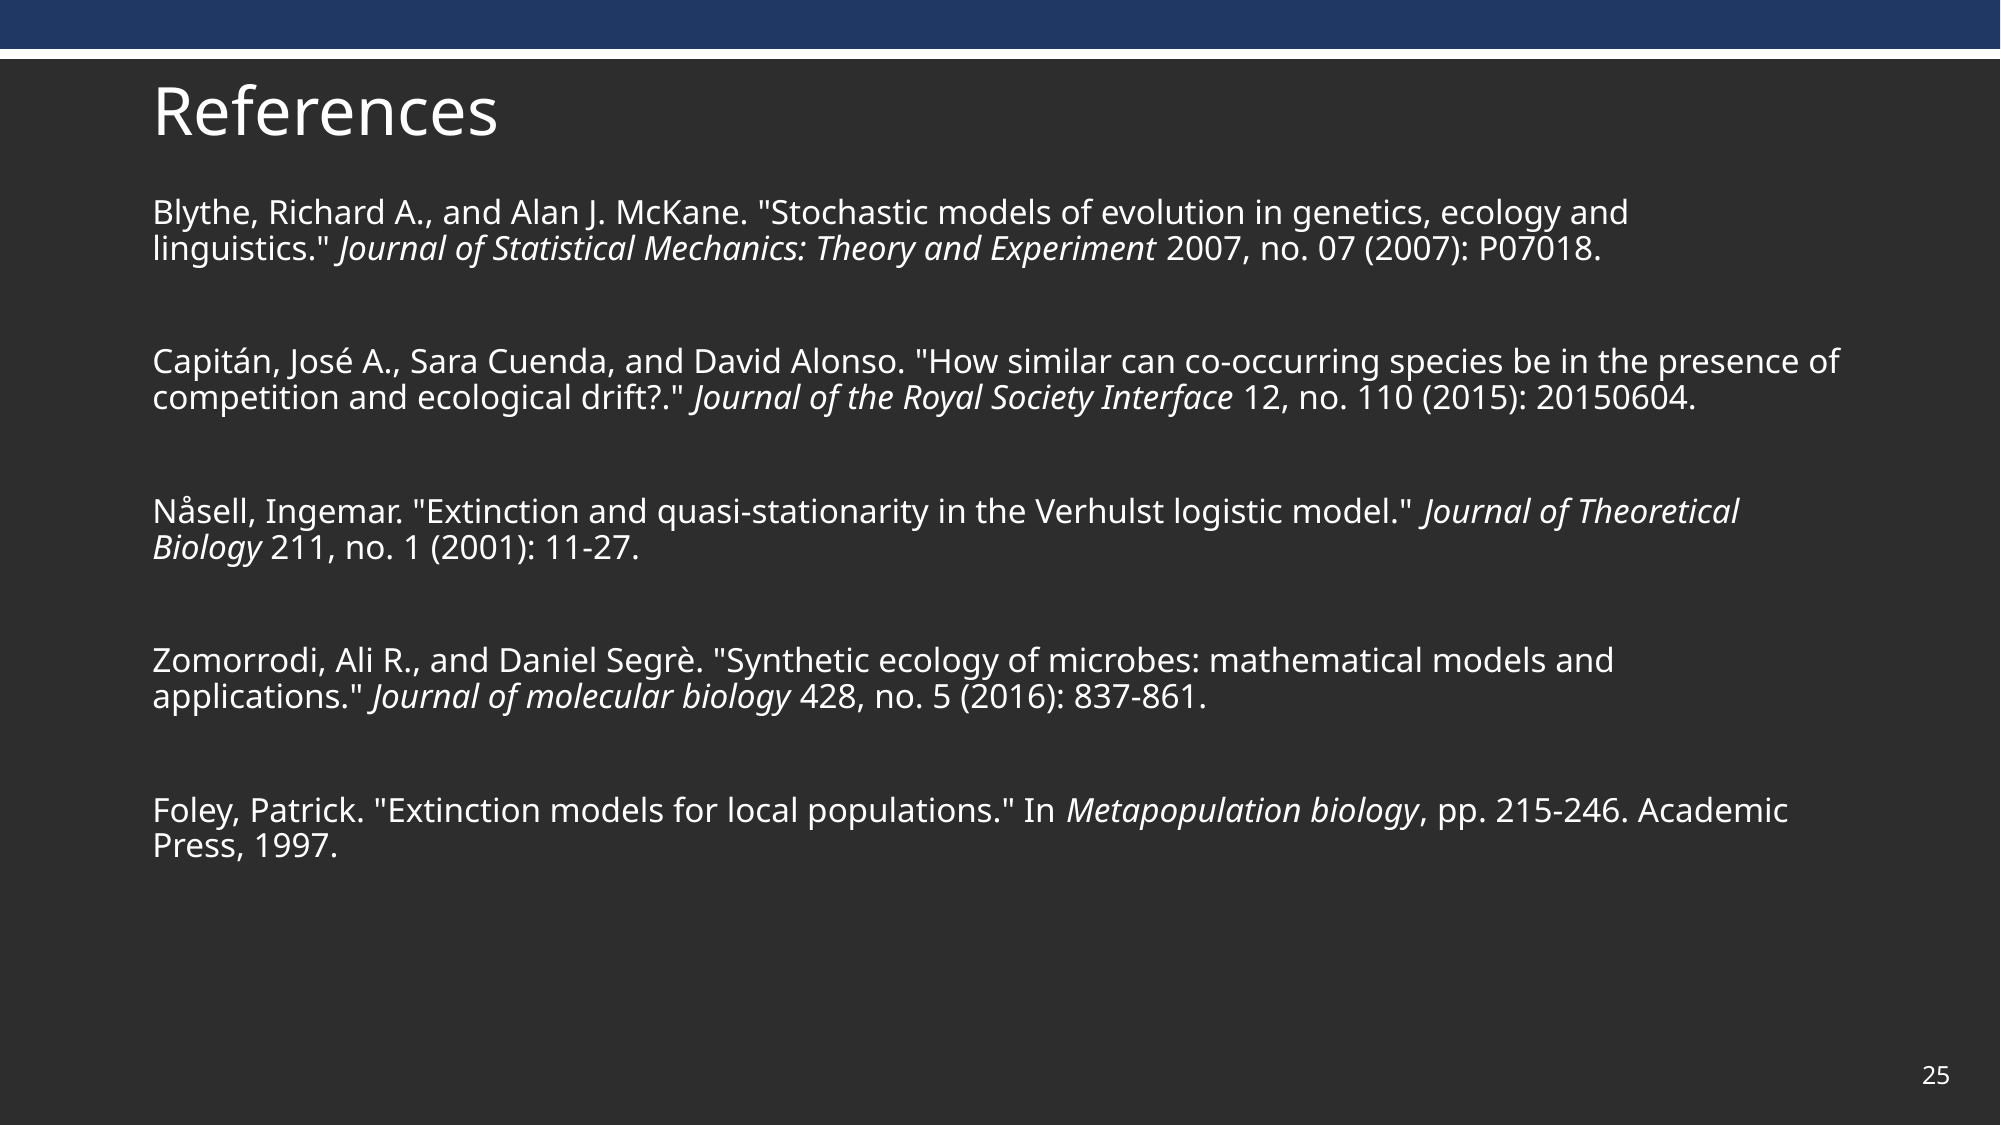

# References
Blythe, Richard A., and Alan J. McKane. "Stochastic models of evolution in genetics, ecology and linguistics." Journal of Statistical Mechanics: Theory and Experiment 2007, no. 07 (2007): P07018.
Capitán, José A., Sara Cuenda, and David Alonso. "How similar can co-occurring species be in the presence of competition and ecological drift?." Journal of the Royal Society Interface 12, no. 110 (2015): 20150604.
Nåsell, Ingemar. "Extinction and quasi-stationarity in the Verhulst logistic model." Journal of Theoretical Biology 211, no. 1 (2001): 11-27.
Zomorrodi, Ali R., and Daniel Segrè. "Synthetic ecology of microbes: mathematical models and applications." Journal of molecular biology 428, no. 5 (2016): 837-861.
Foley, Patrick. "Extinction models for local populations." In Metapopulation biology, pp. 215-246. Academic Press, 1997.